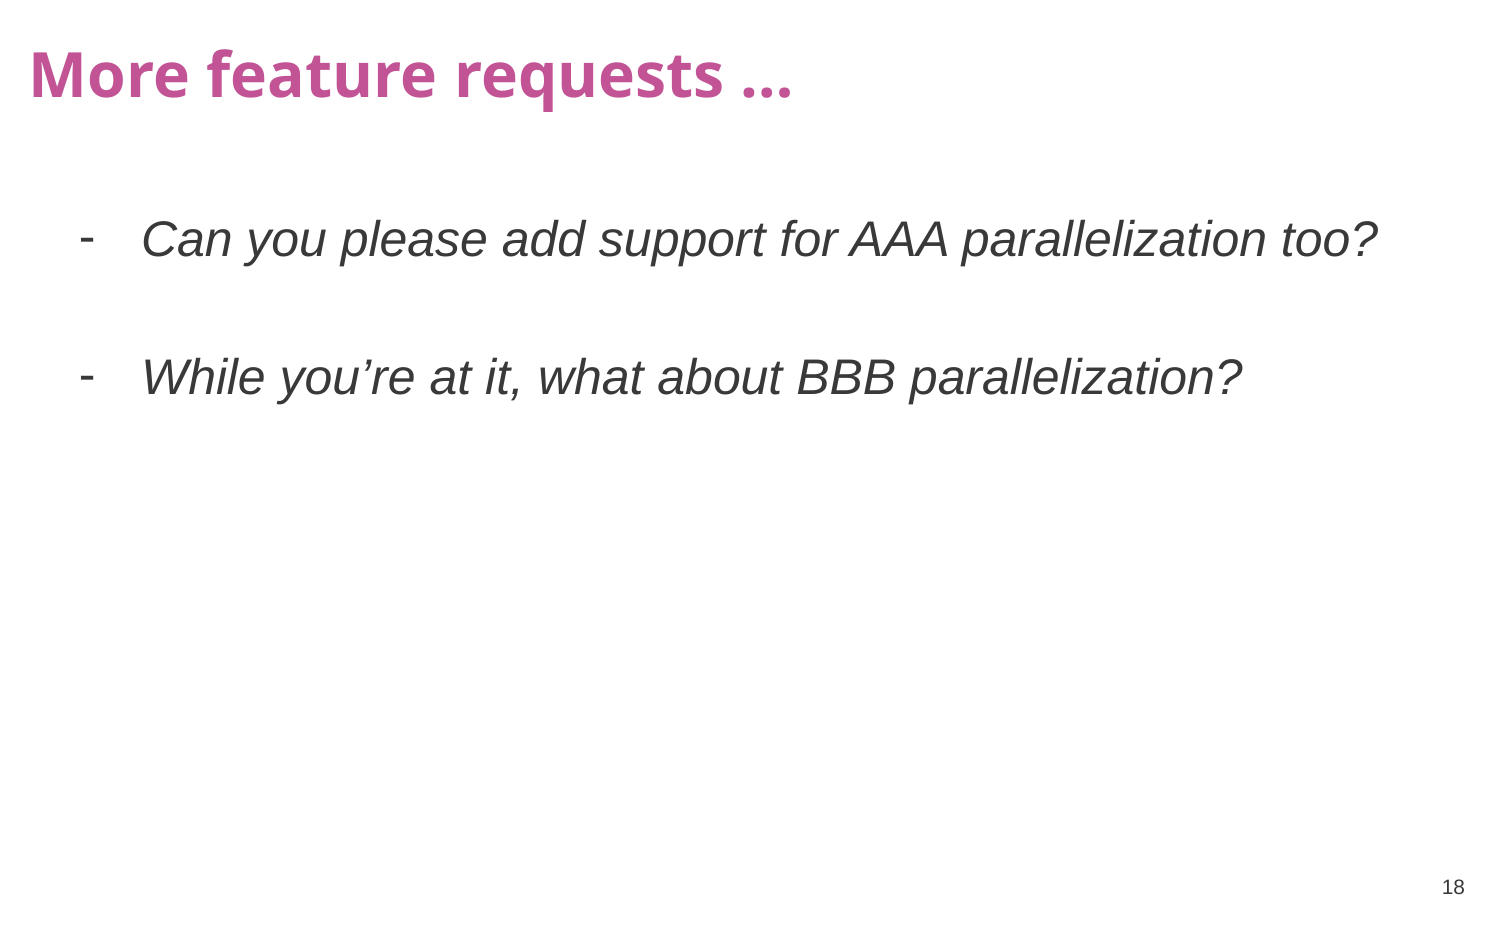

# More feature requests …
Can you please add support for AAA parallelization too?
While you’re at it, what about BBB parallelization?